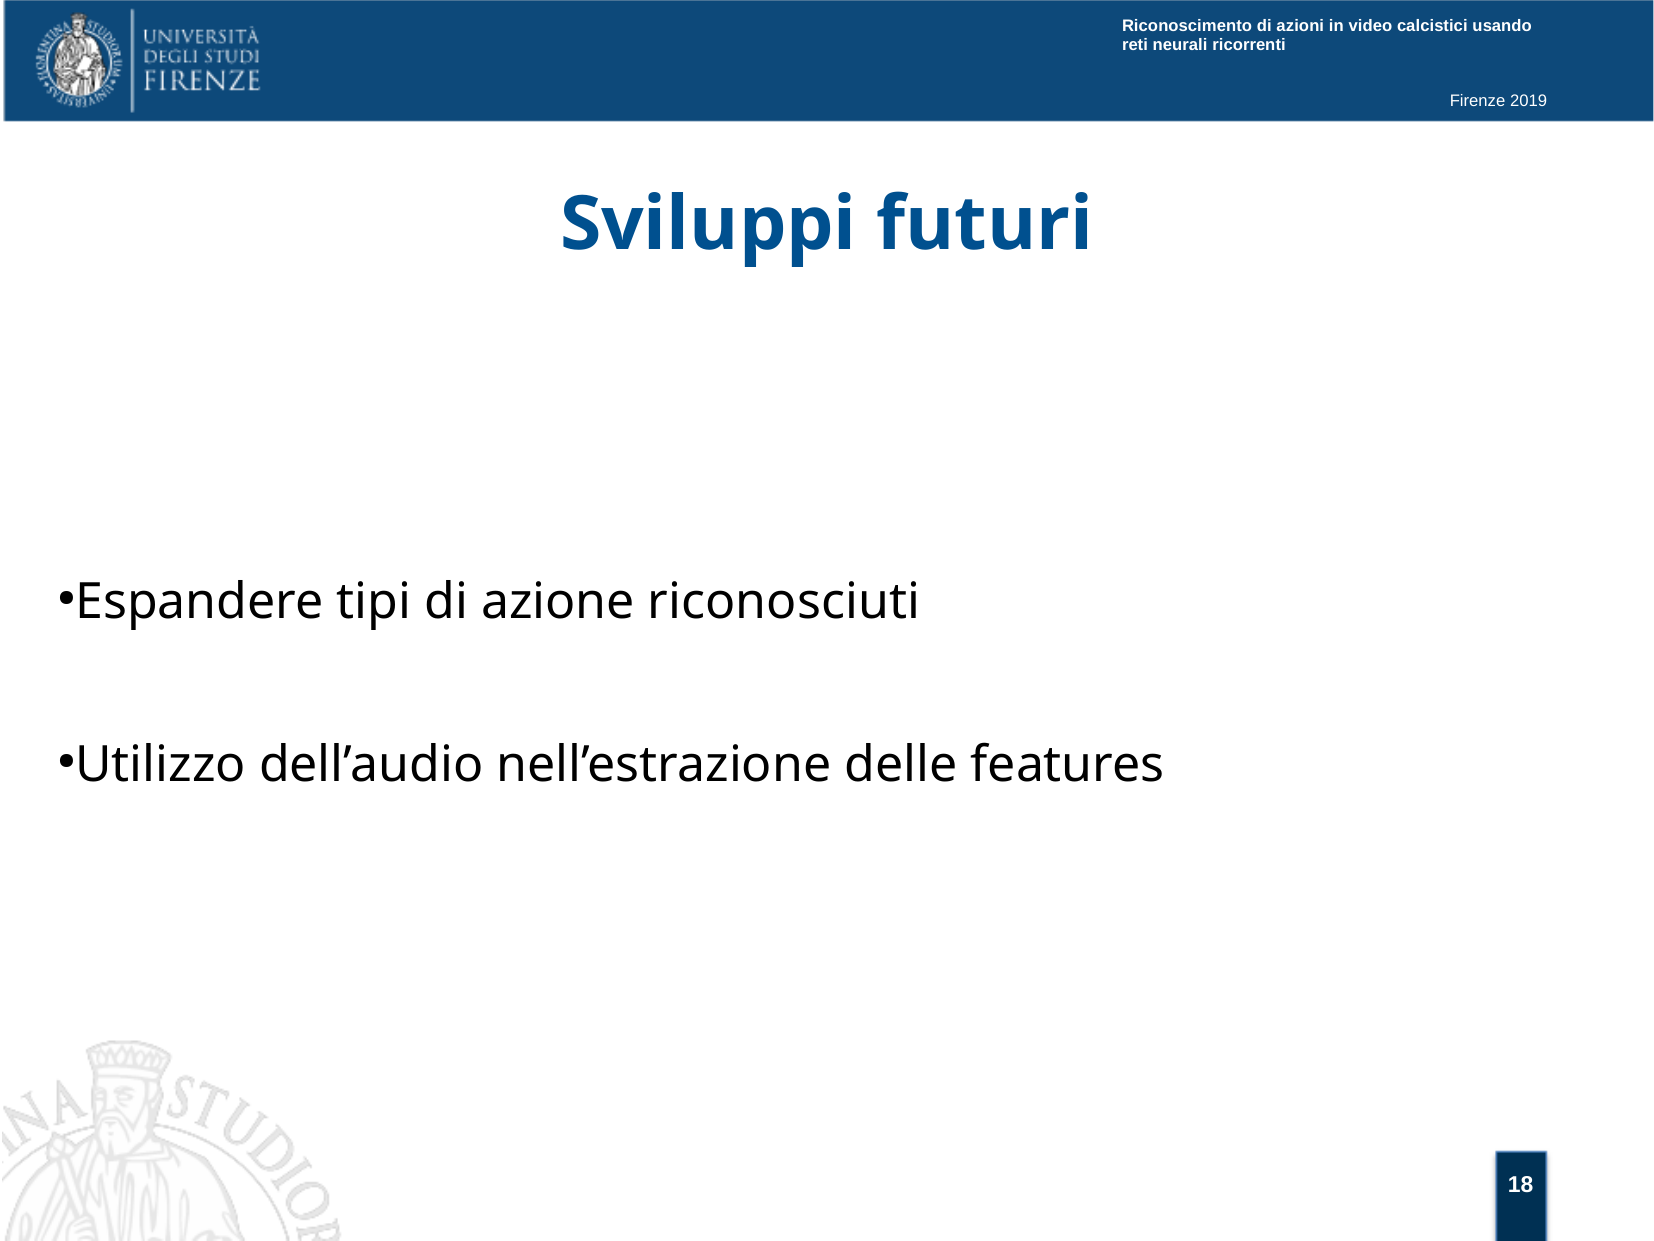

Riconoscimento di azioni in video calcistici usando reti neurali ricorrenti
Firenze 2019
Sviluppi futuri
Espandere tipi di azione riconosciuti
Utilizzo dell’audio nell’estrazione delle features
18